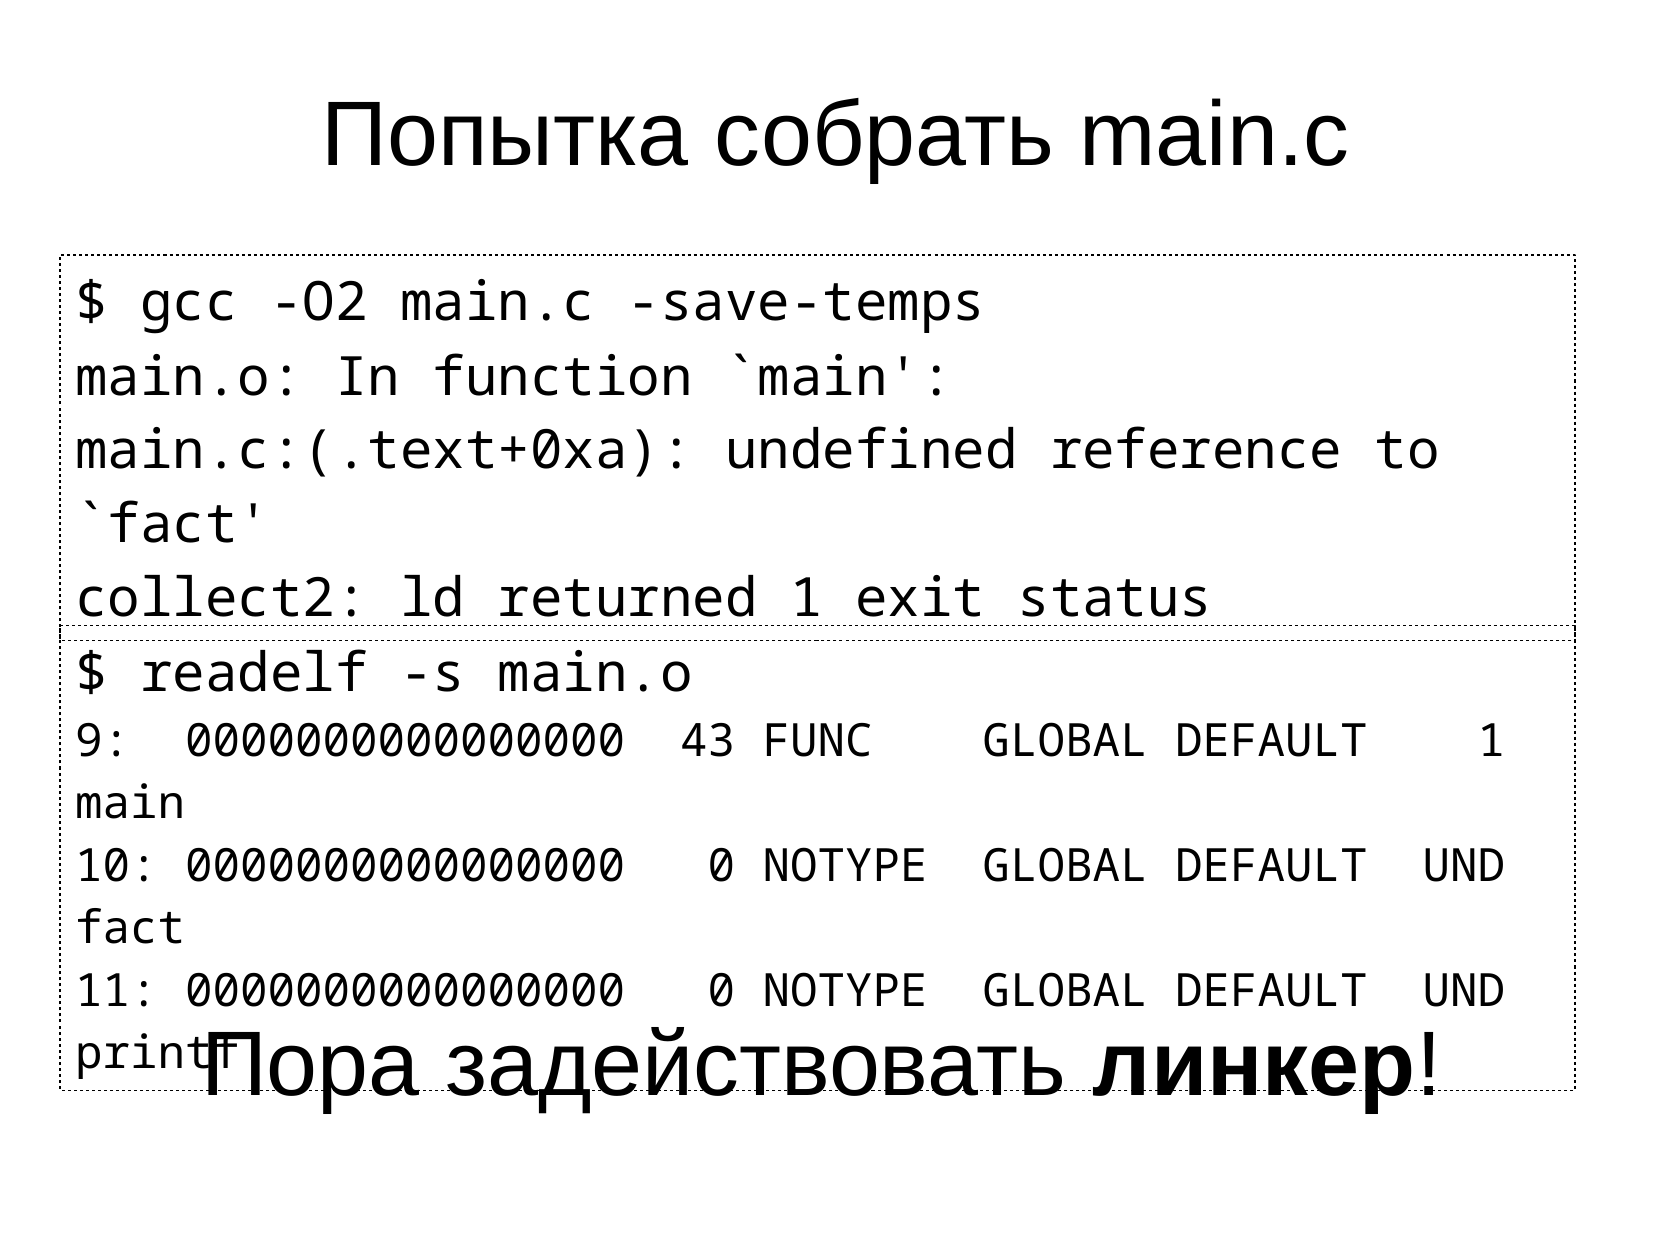

# Попытка собрать main.c
$ gcc -O2 main.c -save-temps
main.o: In function `main':
main.c:(.text+0xa): undefined reference to `fact'
collect2: ld returned 1 exit status
$ readelf -s main.o
9: 0000000000000000 43 FUNC GLOBAL DEFAULT 1 main
10: 0000000000000000 0 NOTYPE GLOBAL DEFAULT UND fact
11: 0000000000000000 0 NOTYPE GLOBAL DEFAULT UND printf
Пора задействовать линкер!